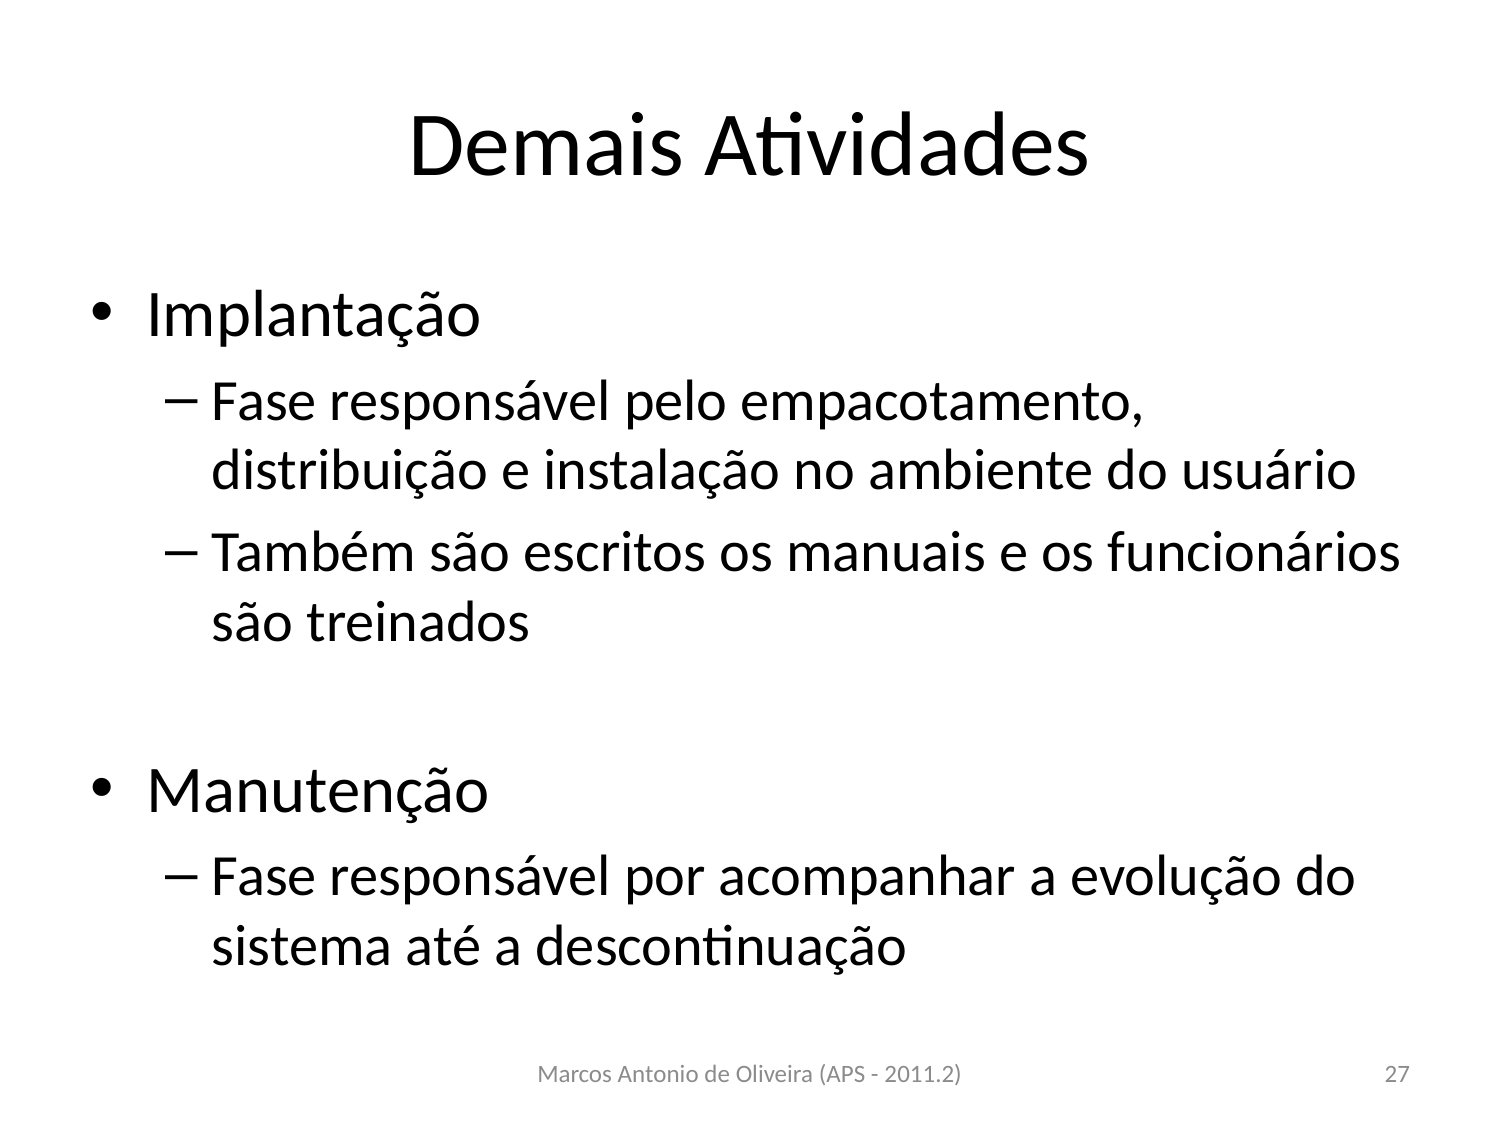

# Demais Atividades
Implantação
Fase responsável pelo empacotamento, distribuição e instalação no ambiente do usuário
Também são escritos os manuais e os funcionários são treinados
Manutenção
Fase responsável por acompanhar a evolução do sistema até a descontinuação
Marcos Antonio de Oliveira (APS - 2011.2)